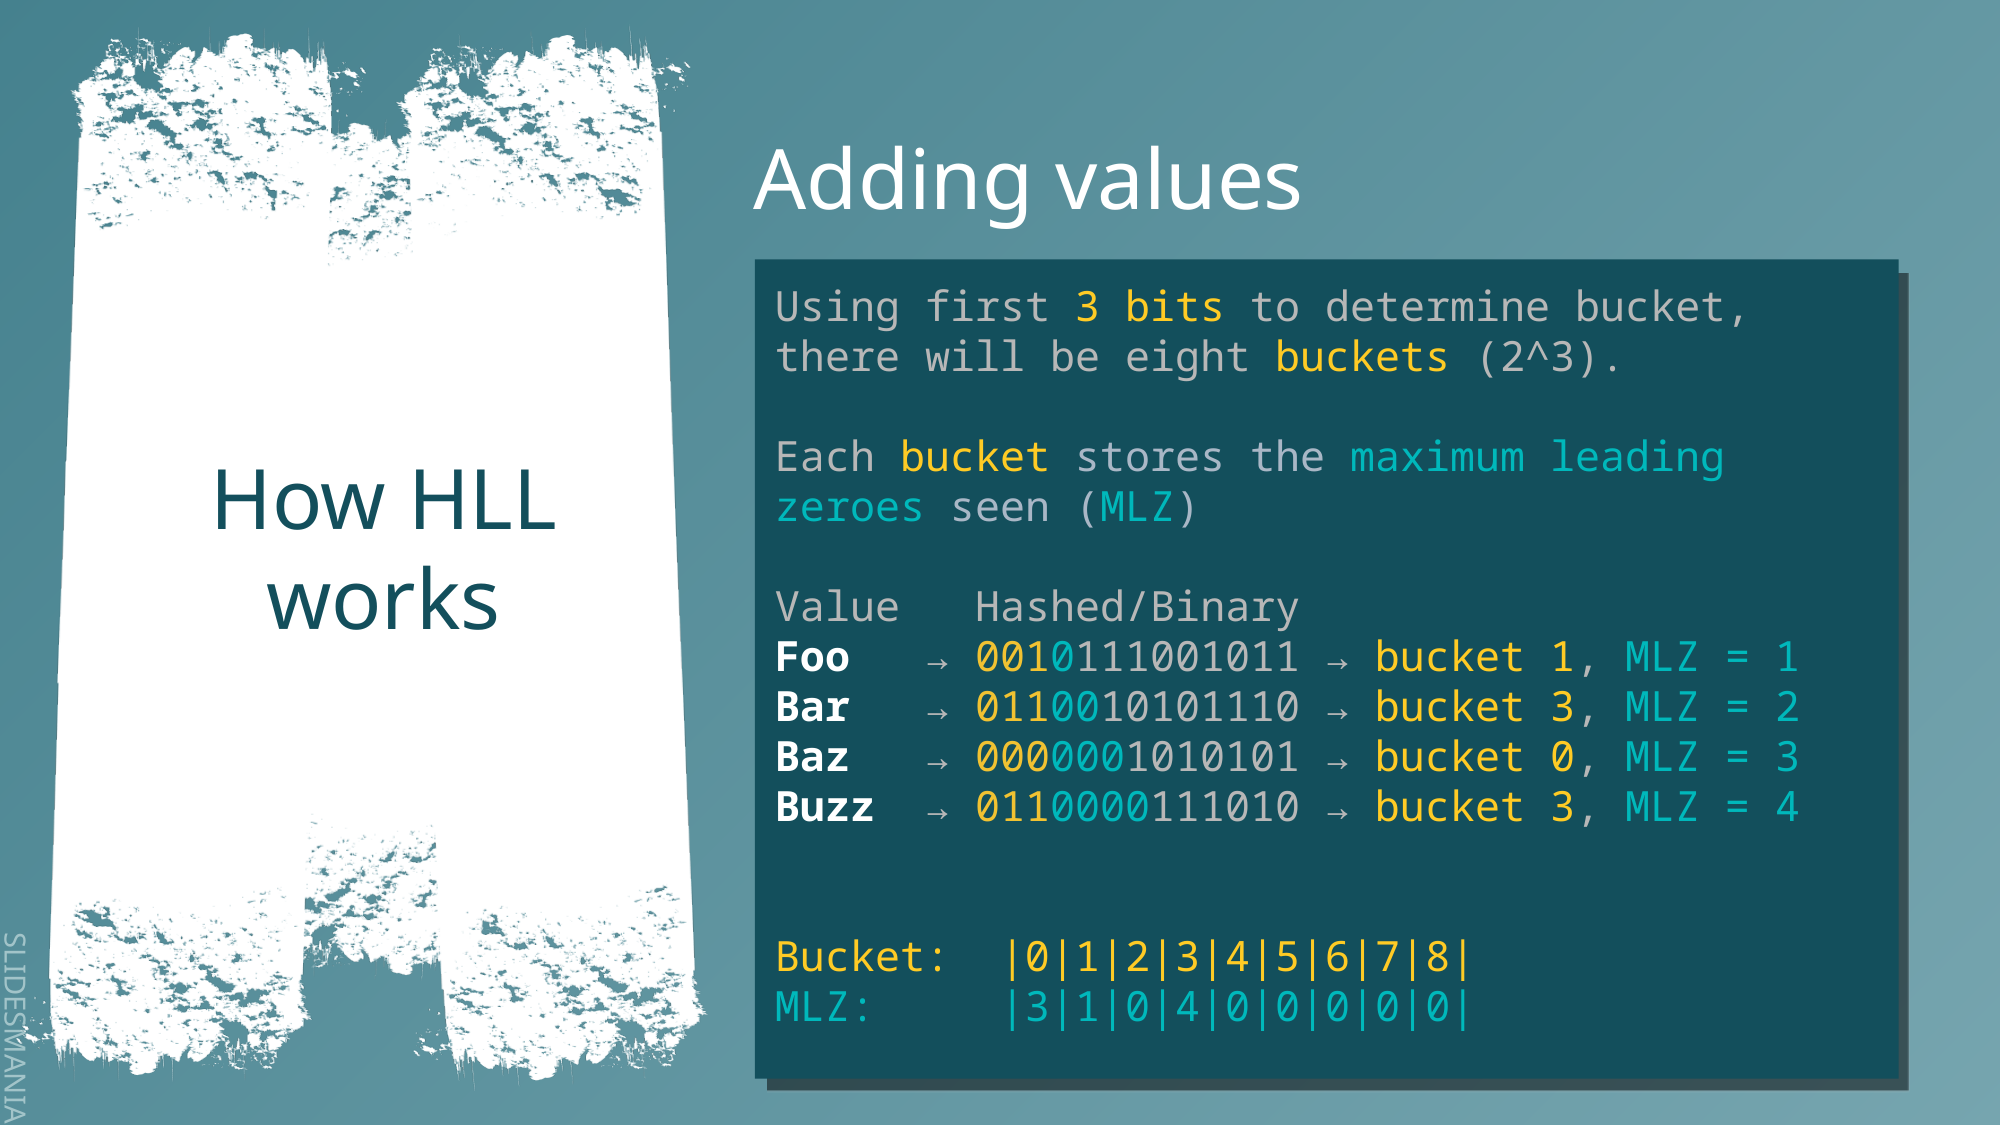

Adding values
# How HLL works
Using first 3 bits to determine bucket, there will be eight buckets (2^3).
Each bucket stores the maximum leading zeroes seen (MLZ)
Value Hashed/Binary
Foo → 0010111001011 → bucket 1, MLZ = 1
Bar → 0110010101110 → bucket 3, MLZ = 2
Baz → 0000001010101 → bucket 0, MLZ = 3
Buzz → 0110000111010 → bucket 3, MLZ = 4
Bucket: |0|1|2|3|4|5|6|7|8|
MLZ: |3|1|0|4|0|0|0|0|0|